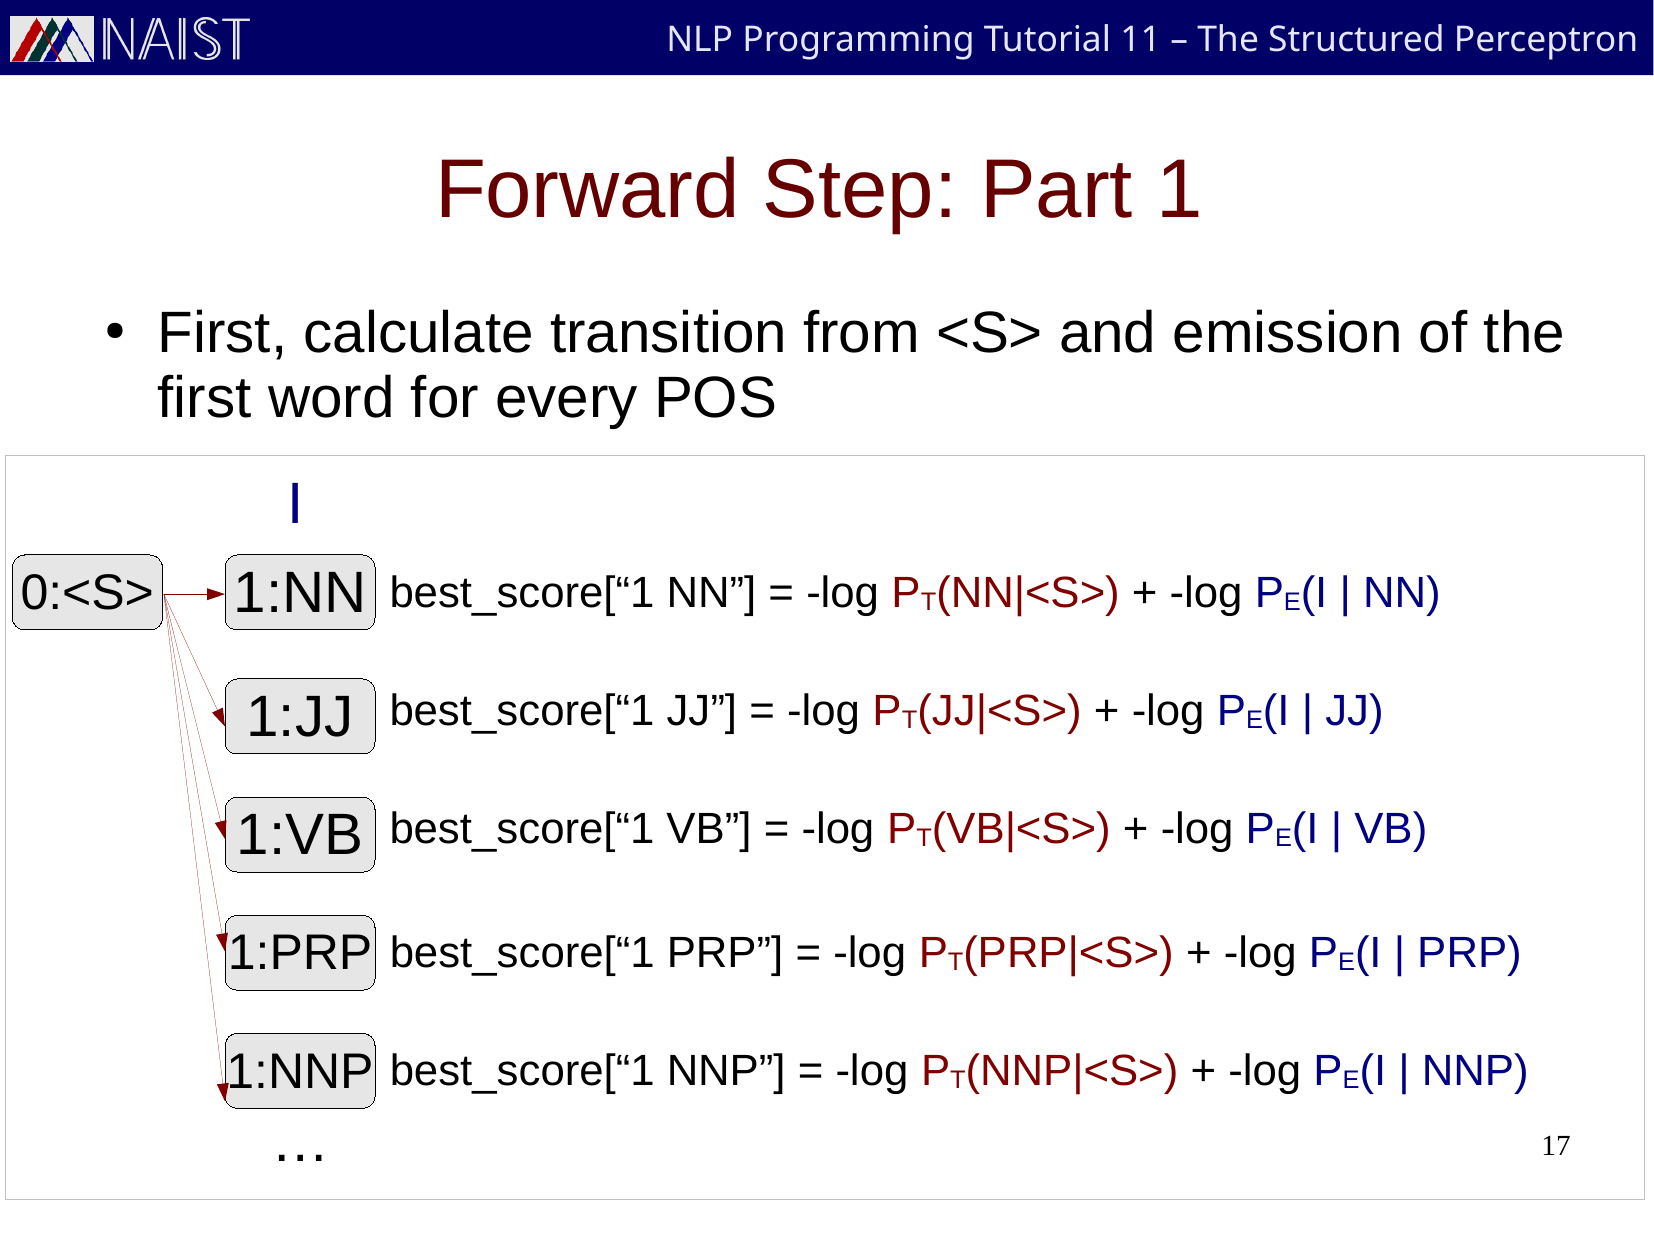

# Forward Step: Part 1
First, calculate transition from <S> and emission of the first word for every POS
I
0:<S>
1:NN
best_score[“1 NN”] = -log PT(NN|<S>) + -log PE(I | NN)
best_score[“1 JJ”] = -log PT(JJ|<S>) + -log PE(I | JJ)
1:JJ
best_score[“1 VB”] = -log PT(VB|<S>) + -log PE(I | VB)
1:VB
1:PRP
best_score[“1 PRP”] = -log PT(PRP|<S>) + -log PE(I | PRP)
1:NNP
best_score[“1 NNP”] = -log PT(NNP|<S>) + -log PE(I | NNP)
…
17